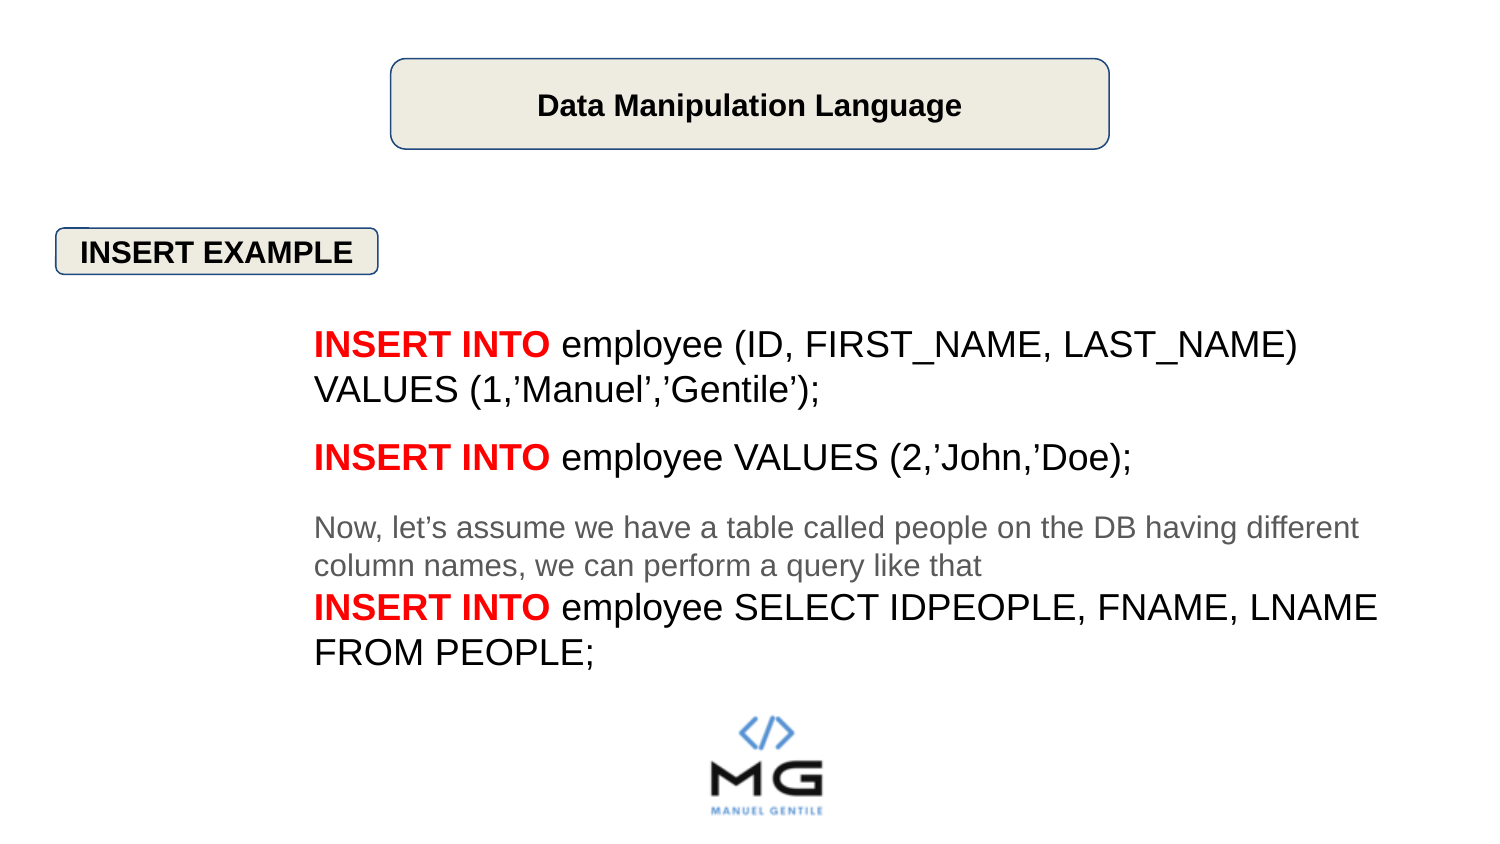

Data Manipulation Language
INSERT EXAMPLE
INSERT INTO employee (ID, FIRST_NAME, LAST_NAME) VALUES (1,’Manuel’,’Gentile’);
INSERT INTO employee VALUES (2,’John,’Doe);
Now, let’s assume we have a table called people on the DB having different column names, we can perform a query like that
INSERT INTO employee SELECT IDPEOPLE, FNAME, LNAME FROM PEOPLE;